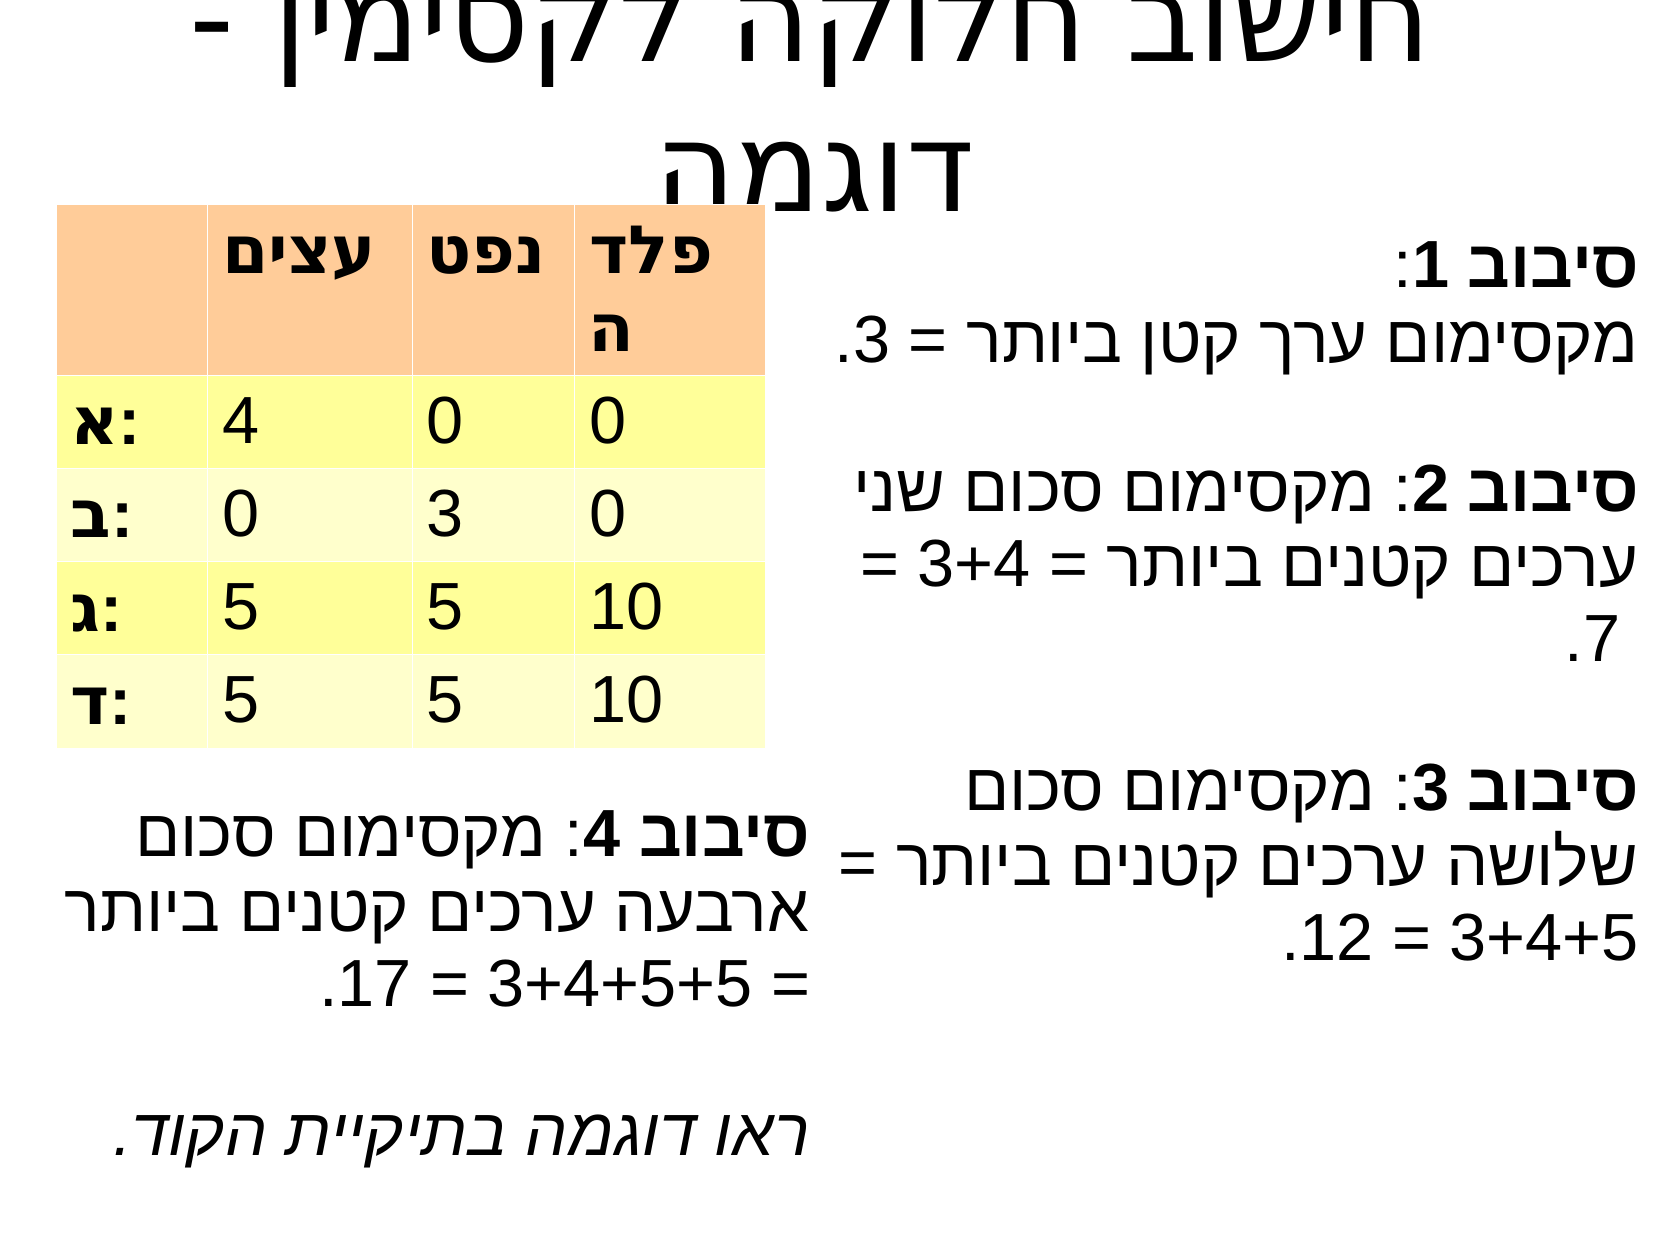

# חישוב חלוקה לקסימין - דוגמה
| | עצים | נפט | פלדה |
| --- | --- | --- | --- |
| א: | 4 | 0 | 0 |
| ב: | 0 | 3 | 0 |
| ג: | 5 | 5 | 10 |
| ד: | 5 | 5 | 10 |
סיבוב 1:
מקסימום ערך קטן ביותר = 3.
סיבוב 2: מקסימום סכום שני ערכים קטנים ביותר = 3+4 =
 7.
סיבוב 3: מקסימום סכום שלושה ערכים קטנים ביותר = 3+4+5 = 12.
סיבוב 4: מקסימום סכום ארבעה ערכים קטנים ביותר = 3+4+5+5 = 17.
ראו דוגמה בתיקיית הקוד.